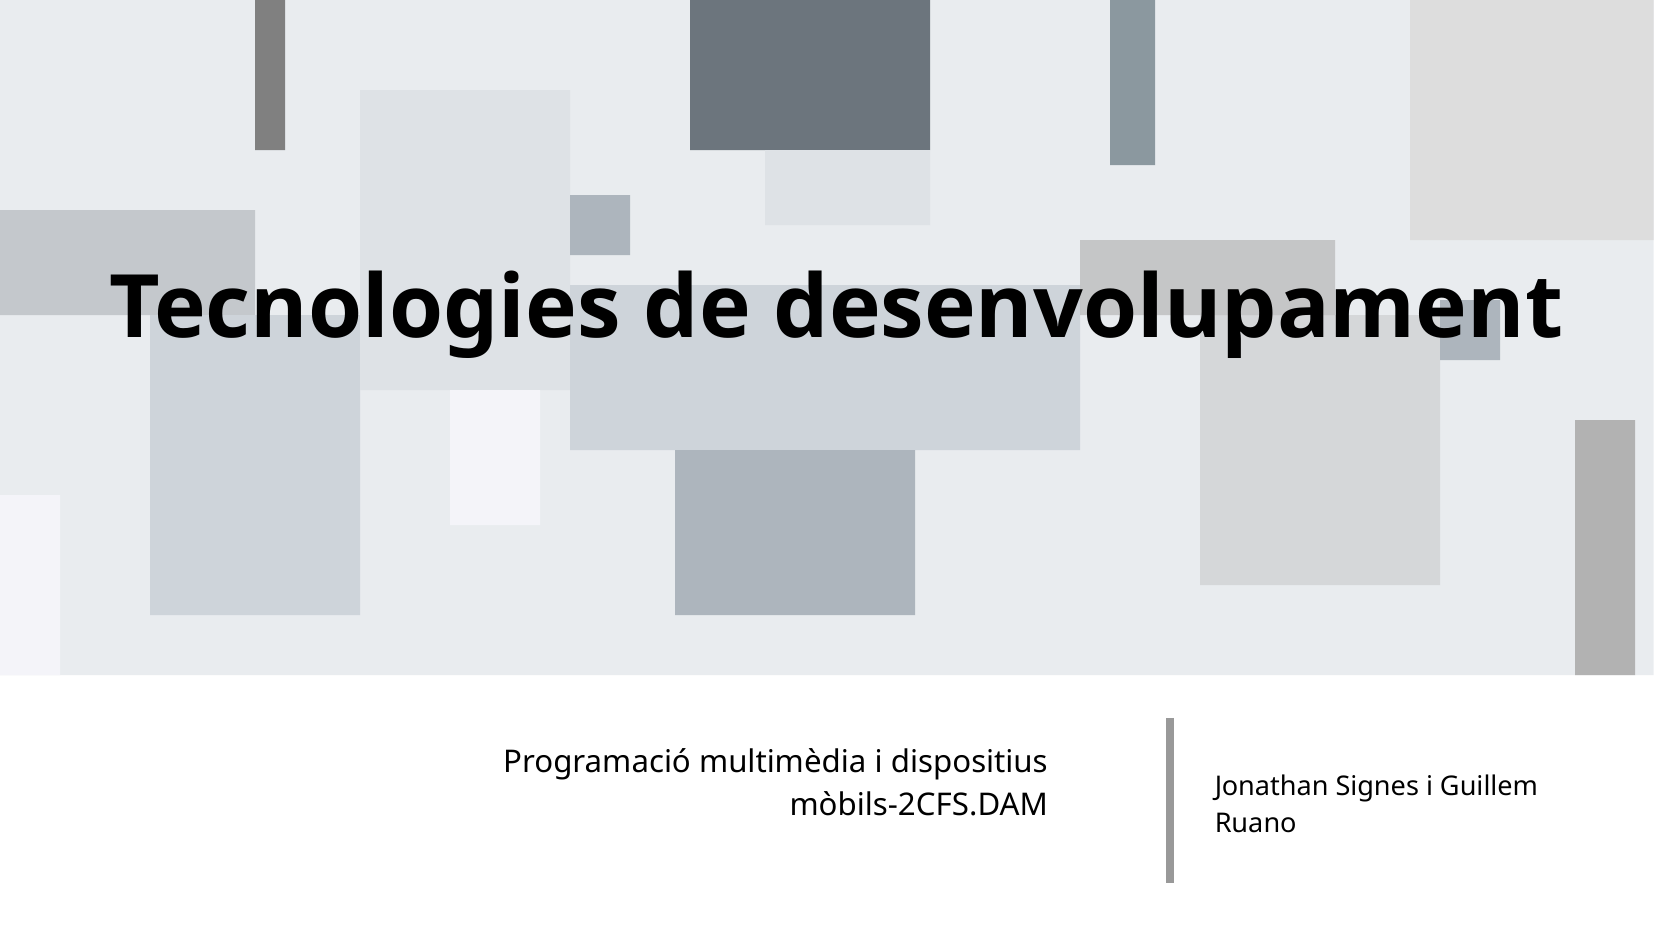

Tecnologies de desenvolupament
Programació multimèdia i dispositius mòbils-2CFS.DAM
Jonathan Signes i Guillem Ruano